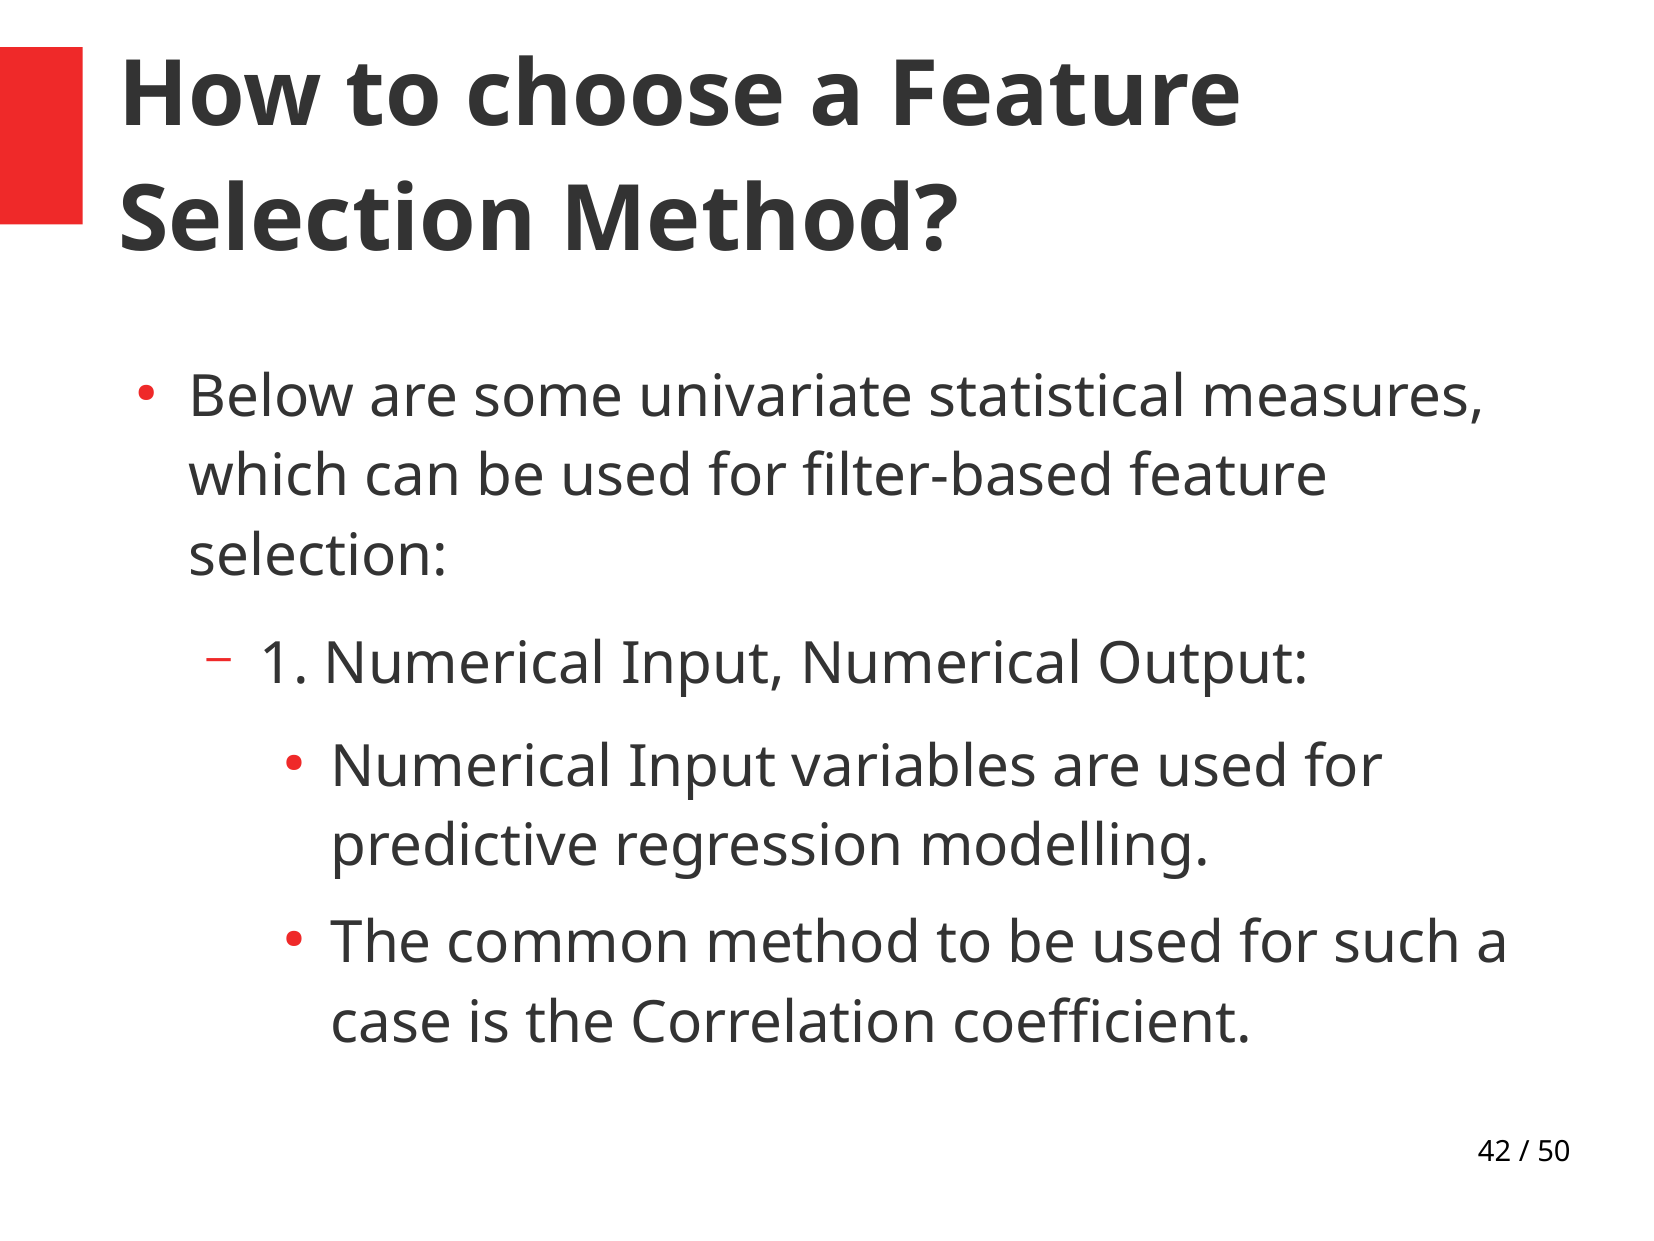

# How to choose a Feature Selection Method?
Below are some univariate statistical measures, which can be used for filter-based feature selection:
1. Numerical Input, Numerical Output:
Numerical Input variables are used for predictive regression modelling.
The common method to be used for such a case is the Correlation coefficient.
42